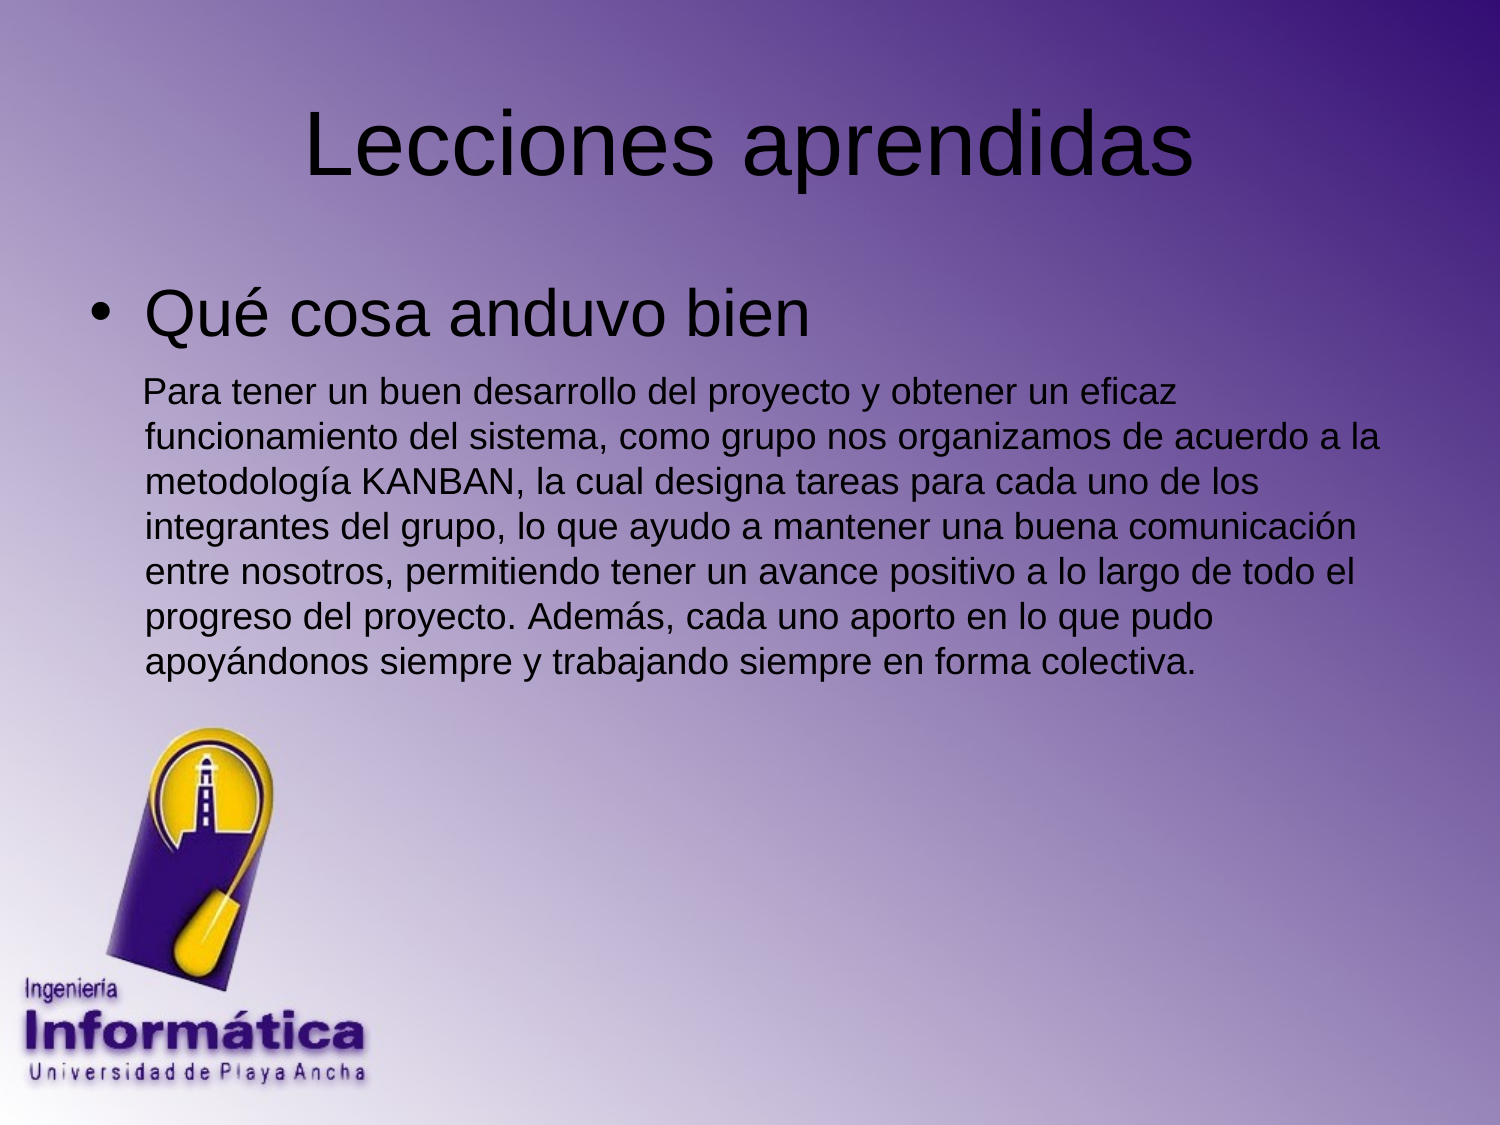

# Lecciones aprendidas
Qué cosa anduvo bien
 Para tener un buen desarrollo del proyecto y obtener un eficaz funcionamiento del sistema, como grupo nos organizamos de acuerdo a la metodología KANBAN, la cual designa tareas para cada uno de los integrantes del grupo, lo que ayudo a mantener una buena comunicación entre nosotros, permitiendo tener un avance positivo a lo largo de todo el progreso del proyecto. Además, cada uno aporto en lo que pudo apoyándonos siempre y trabajando siempre en forma colectiva.